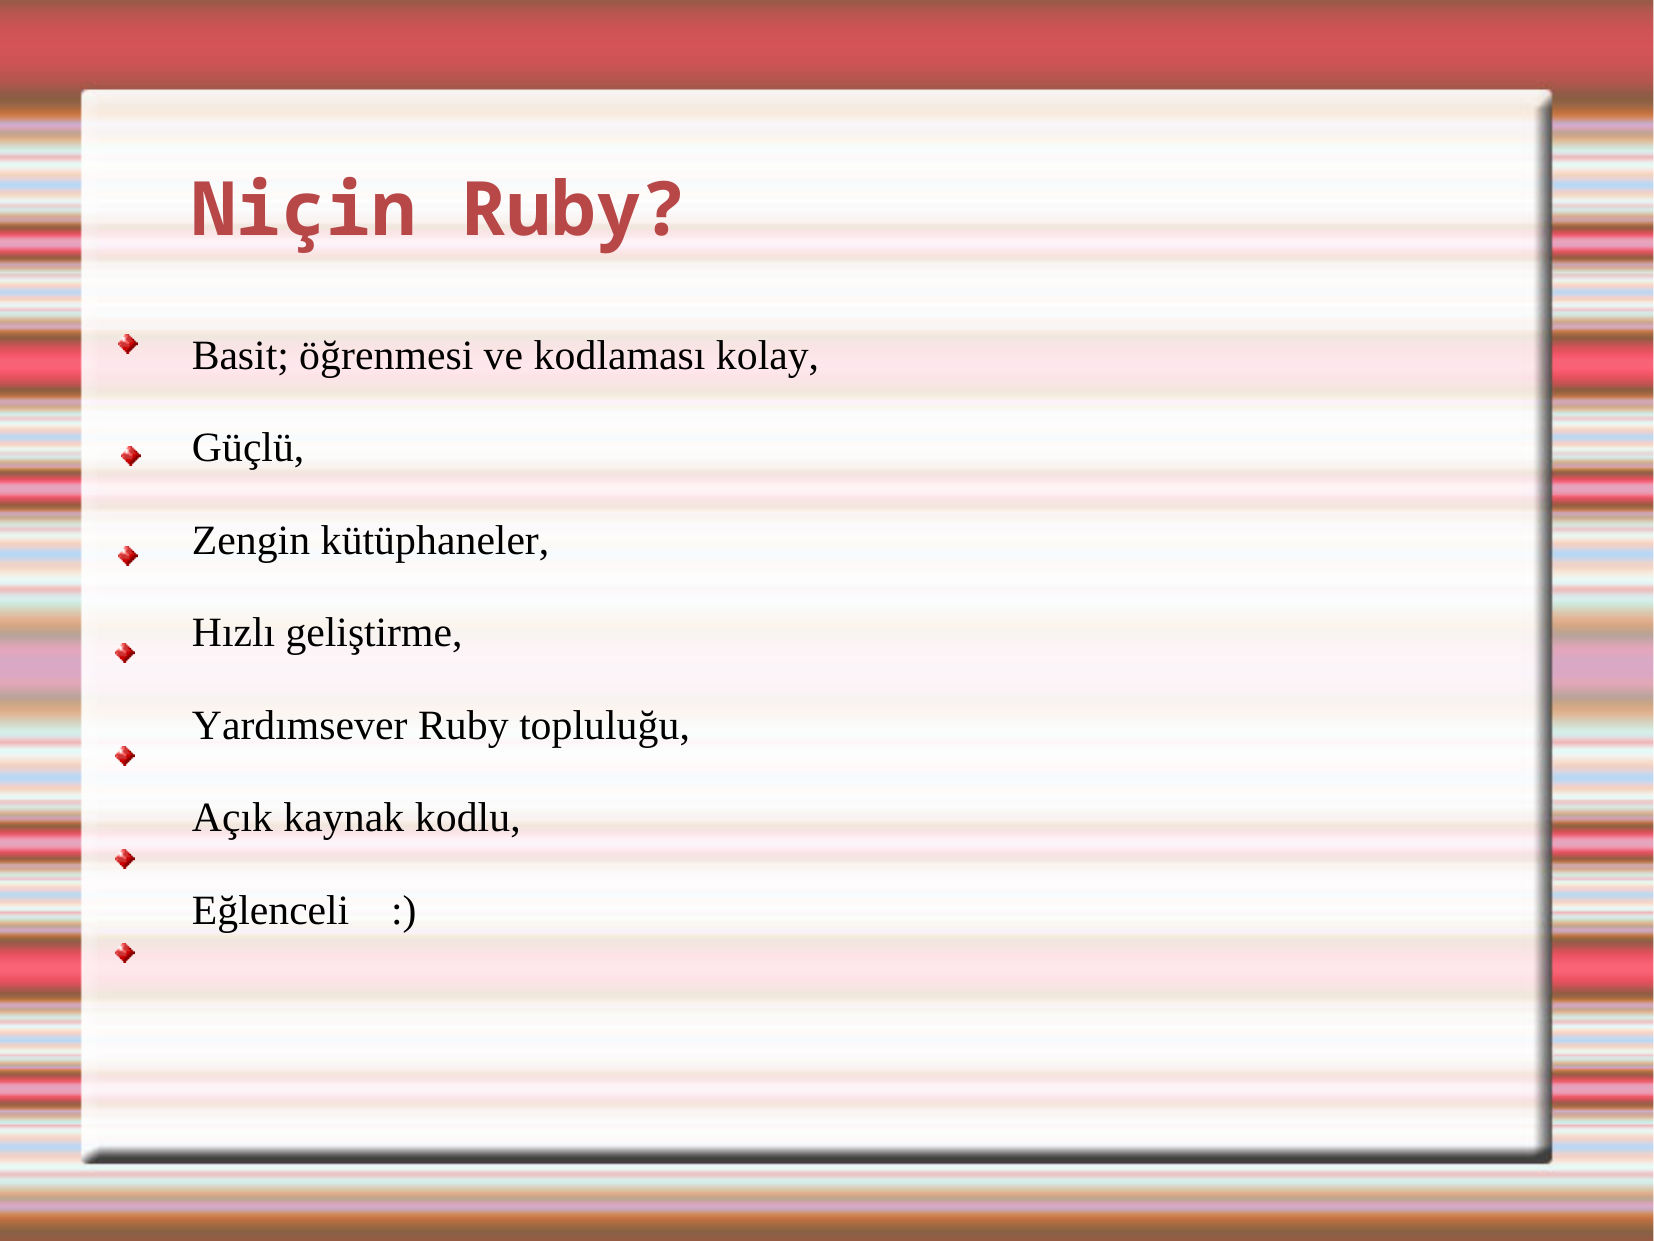

Niçin Ruby?
Basit; öğrenmesi ve kodlaması kolay,
Güçlü,
Zengin kütüphaneler,
Hızlı geliştirme,
Yardımsever Ruby topluluğu,
Açık kaynak kodlu,
Eğlenceli :)